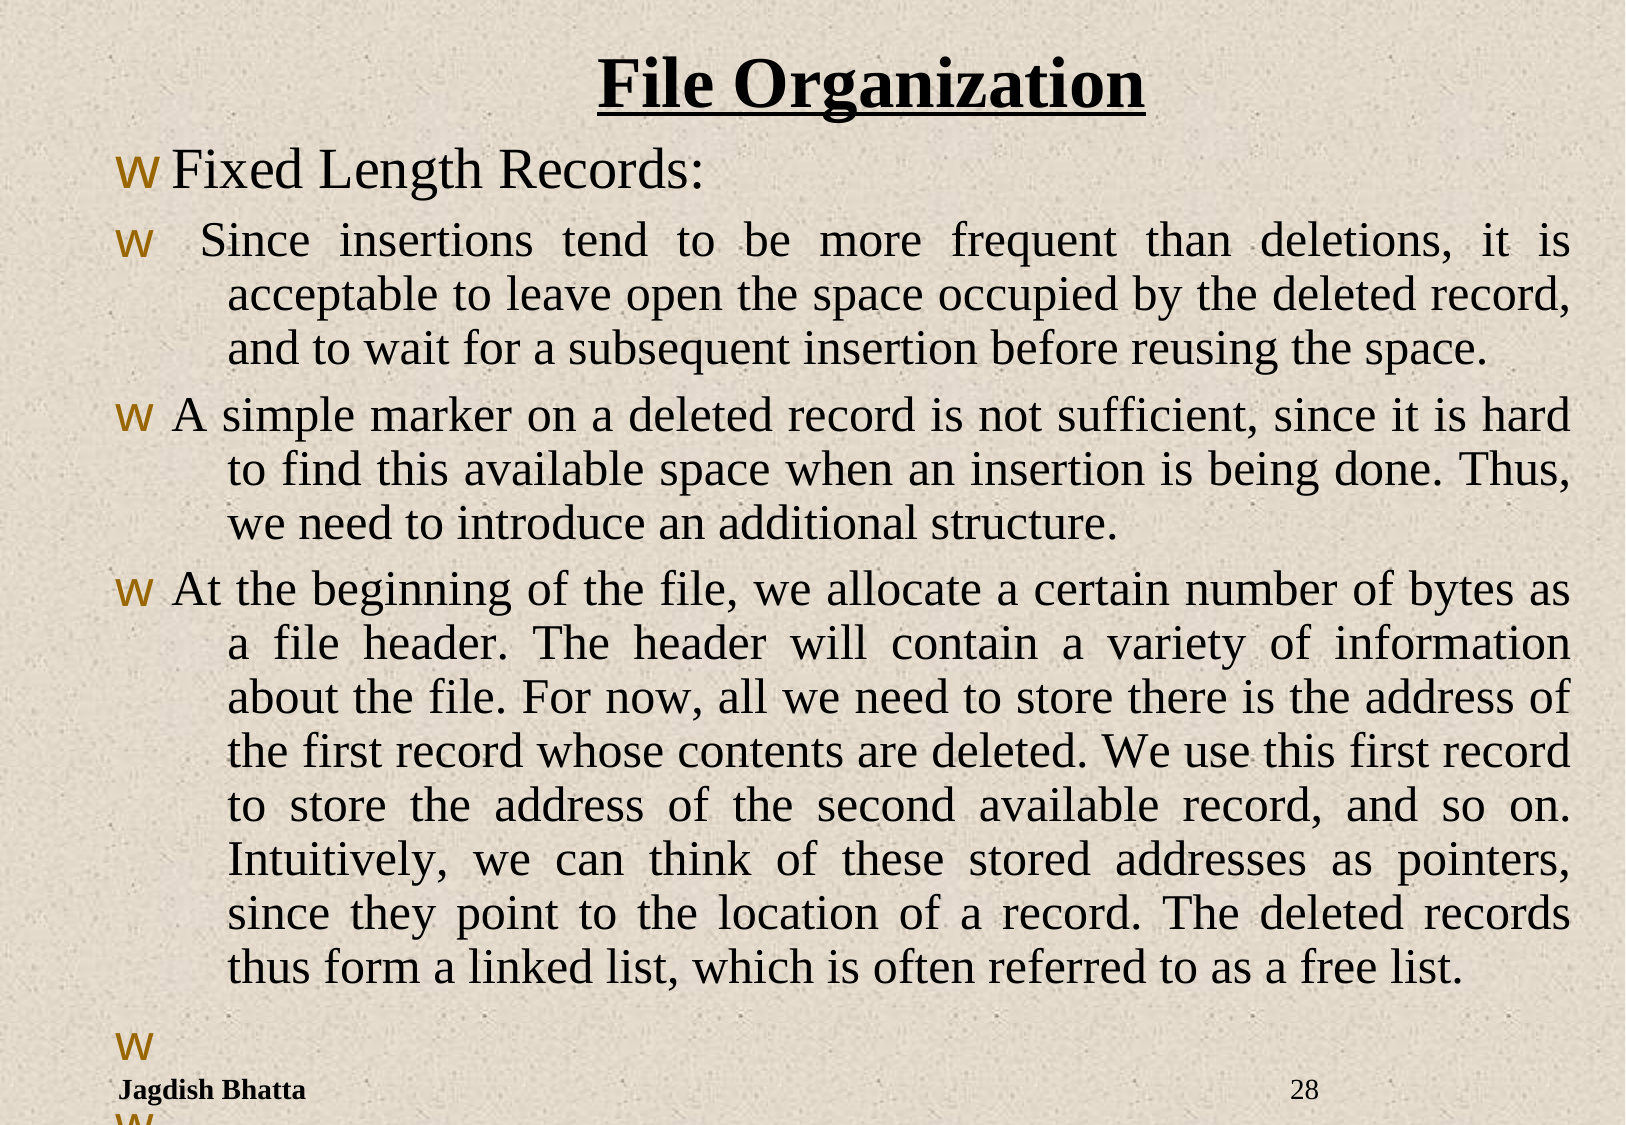

# File Organization
Fixed Length Records:
 Since insertions tend to be more frequent than deletions, it is acceptable to leave open the space occupied by the deleted record, and to wait for a subsequent insertion before reusing the space.
A simple marker on a deleted record is not sufficient, since it is hard to find this available space when an insertion is being done. Thus, we need to introduce an additional structure.
At the beginning of the file, we allocate a certain number of bytes as a file header. The header will contain a variety of information about the file. For now, all we need to store there is the address of the first record whose contents are deleted. We use this first record to store the address of the second available record, and so on. Intuitively, we can think of these stored addresses as pointers, since they point to the location of a record. The deleted records thus form a linked list, which is often referred to as a free list.
Jagdish Bhatta
27